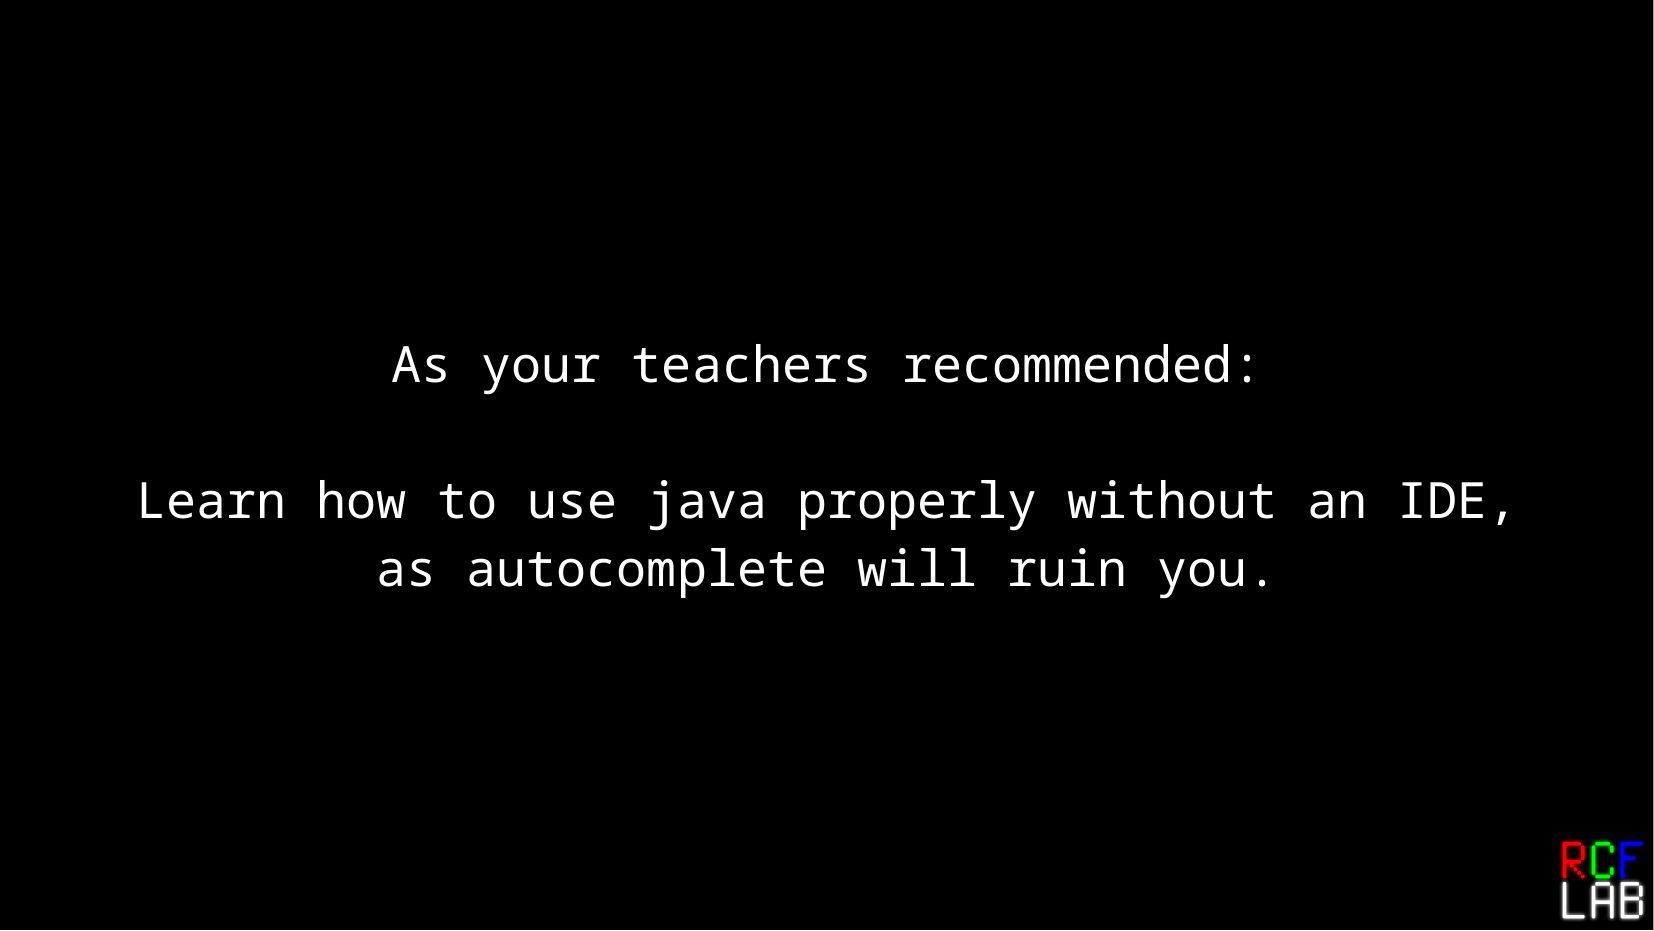

# As your teachers recommended: Learn how to use java properly without an IDE, as autocomplete will ruin you.